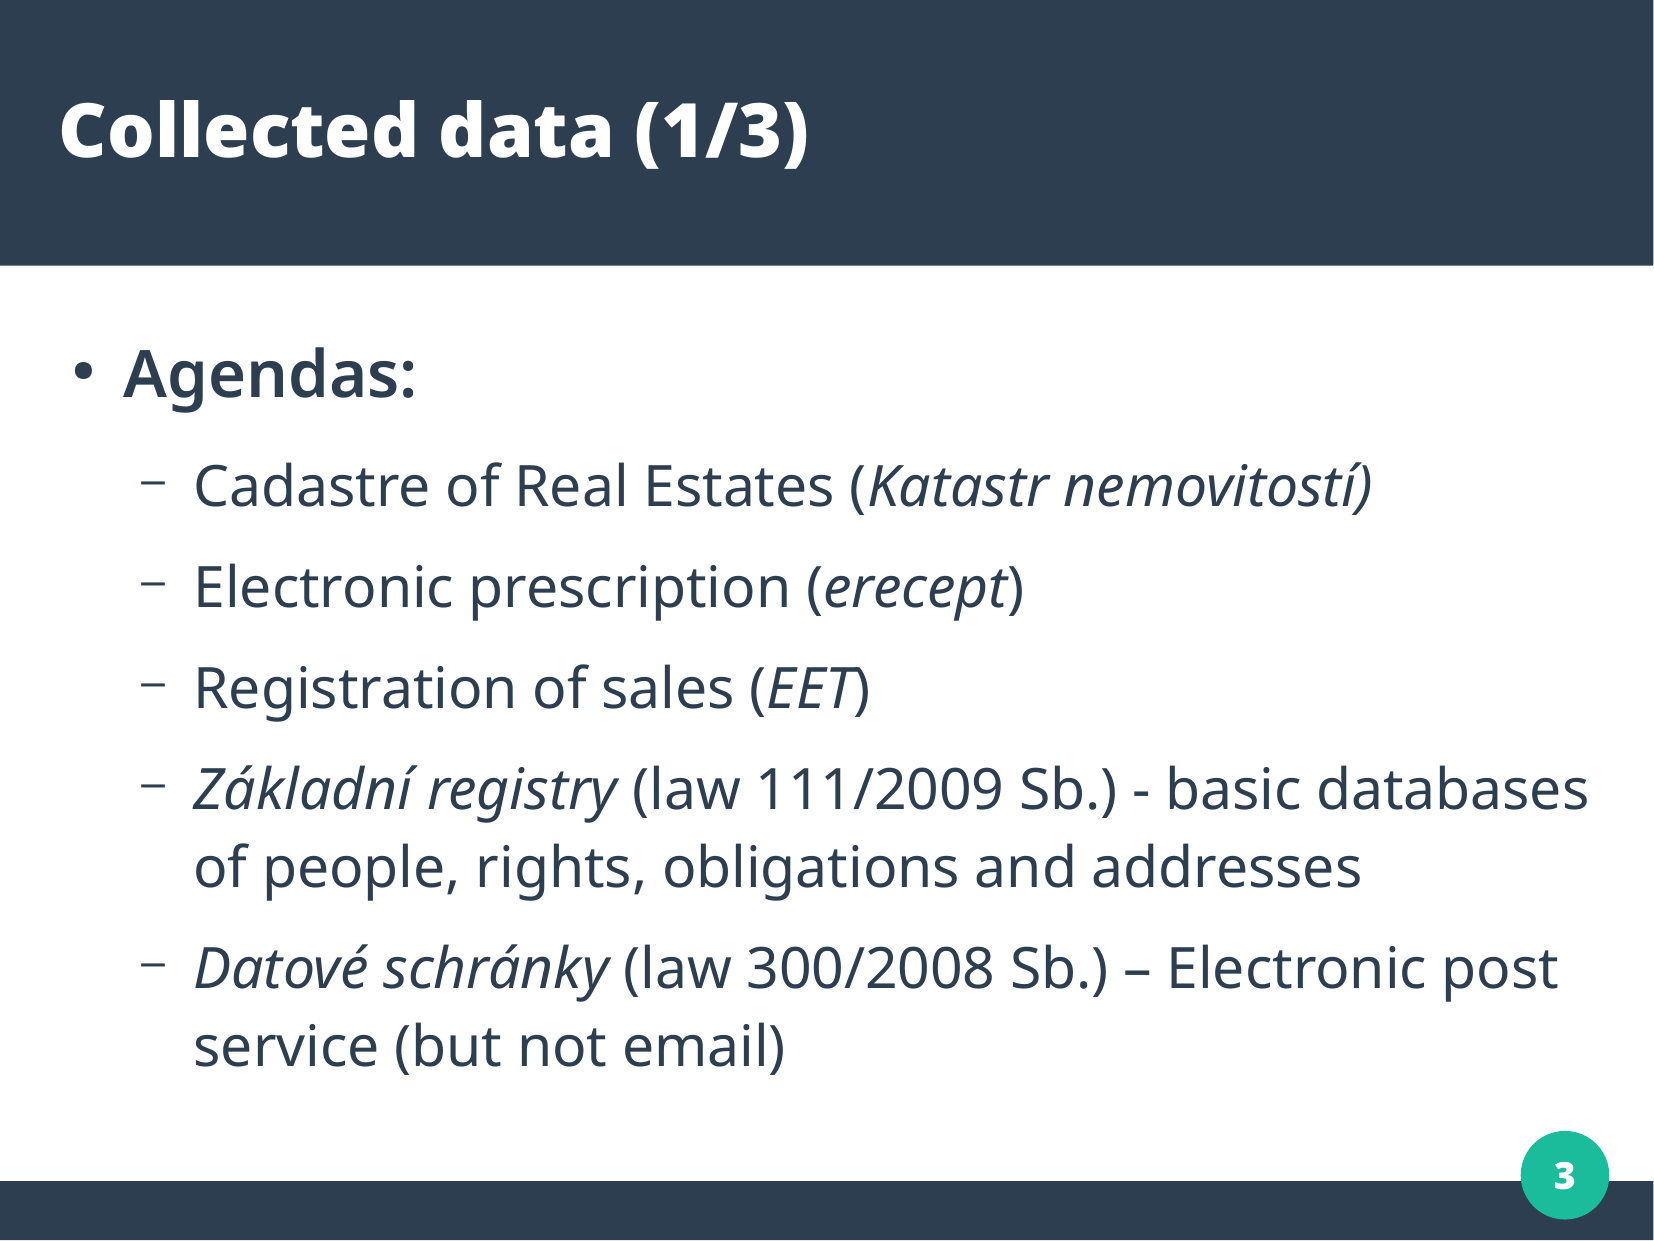

# Collected data (1/3)
Agendas:
Cadastre of Real Estates (Katastr nemovitostí)
Electronic prescription (erecept)
Registration of sales (EET)
Základní registry (law 111/2009 Sb.) - basic databases of people, rights, obligations and addresses
Datové schránky (law 300/2008 Sb.) – Electronic post service (but not email)
3